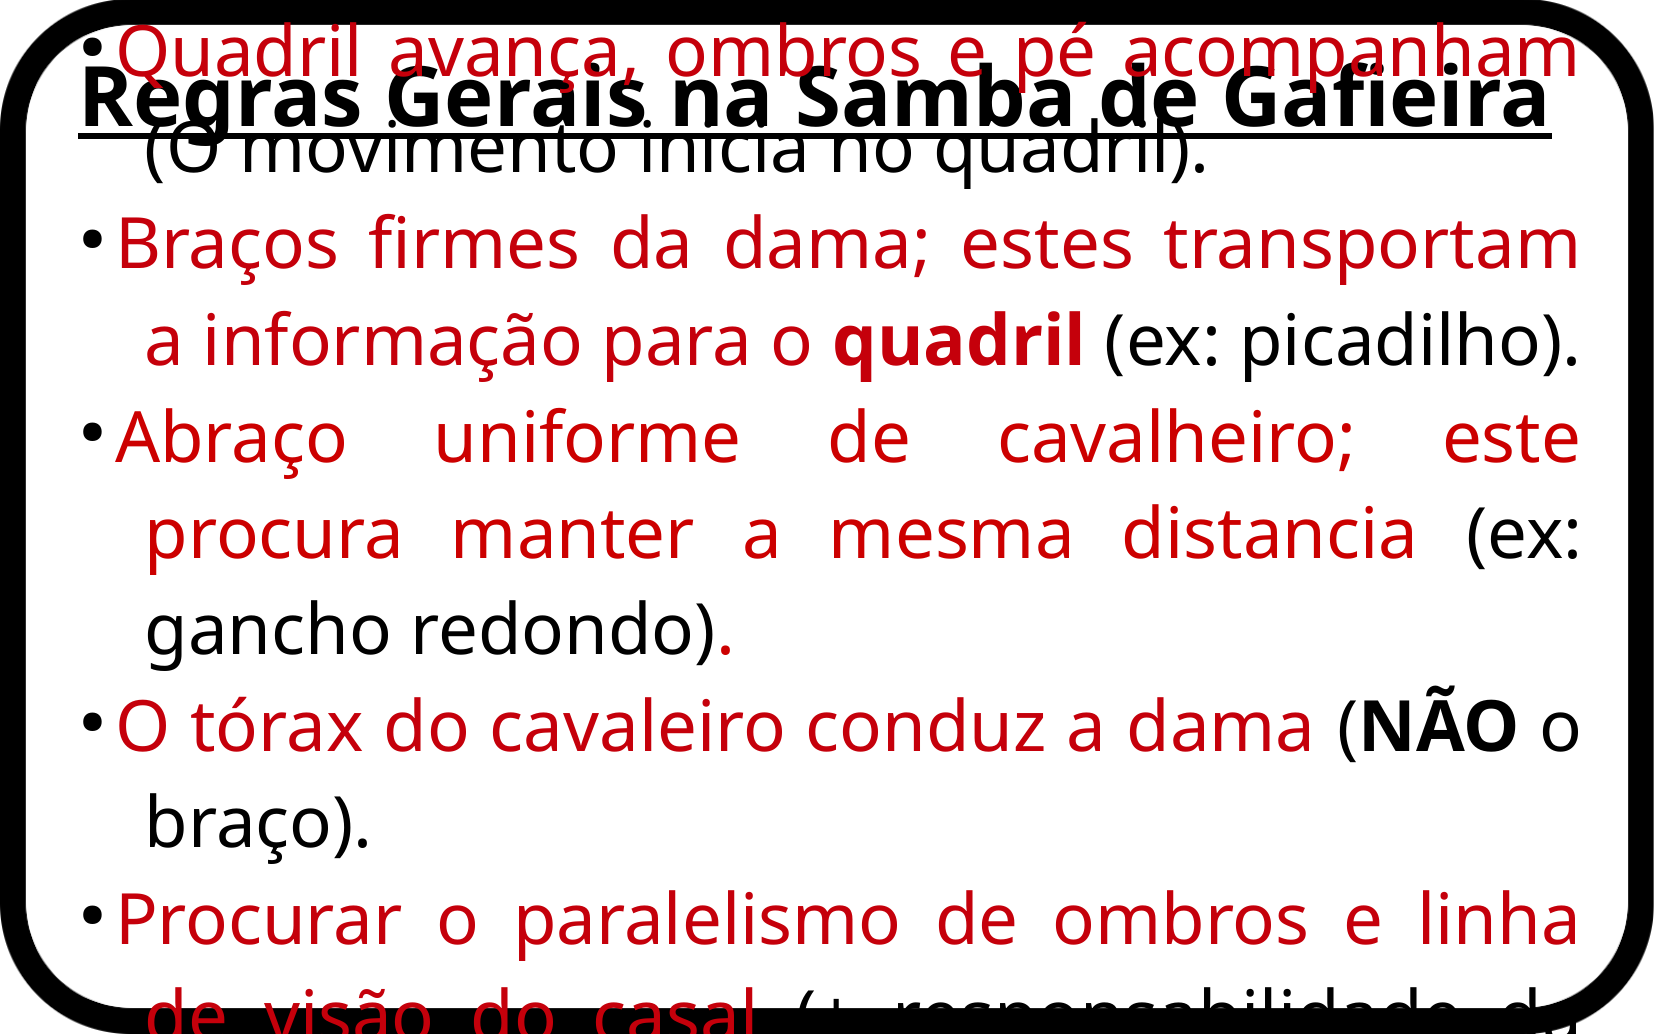

Quadril avança, ombros e pé acompanham (O movimento inicia no quadril).
Braços firmes da dama; estes transportam a informação para o quadril (ex: picadilho).
Abraço uniforme de cavalheiro; este procura manter a mesma distancia (ex: gancho redondo).
O tórax do cavaleiro conduz a dama (NÃO o braço).
Procurar o paralelismo de ombros e linha de visão do casal (+ responsabilidade da dama).
# Regras Gerais na Samba de Gafieira